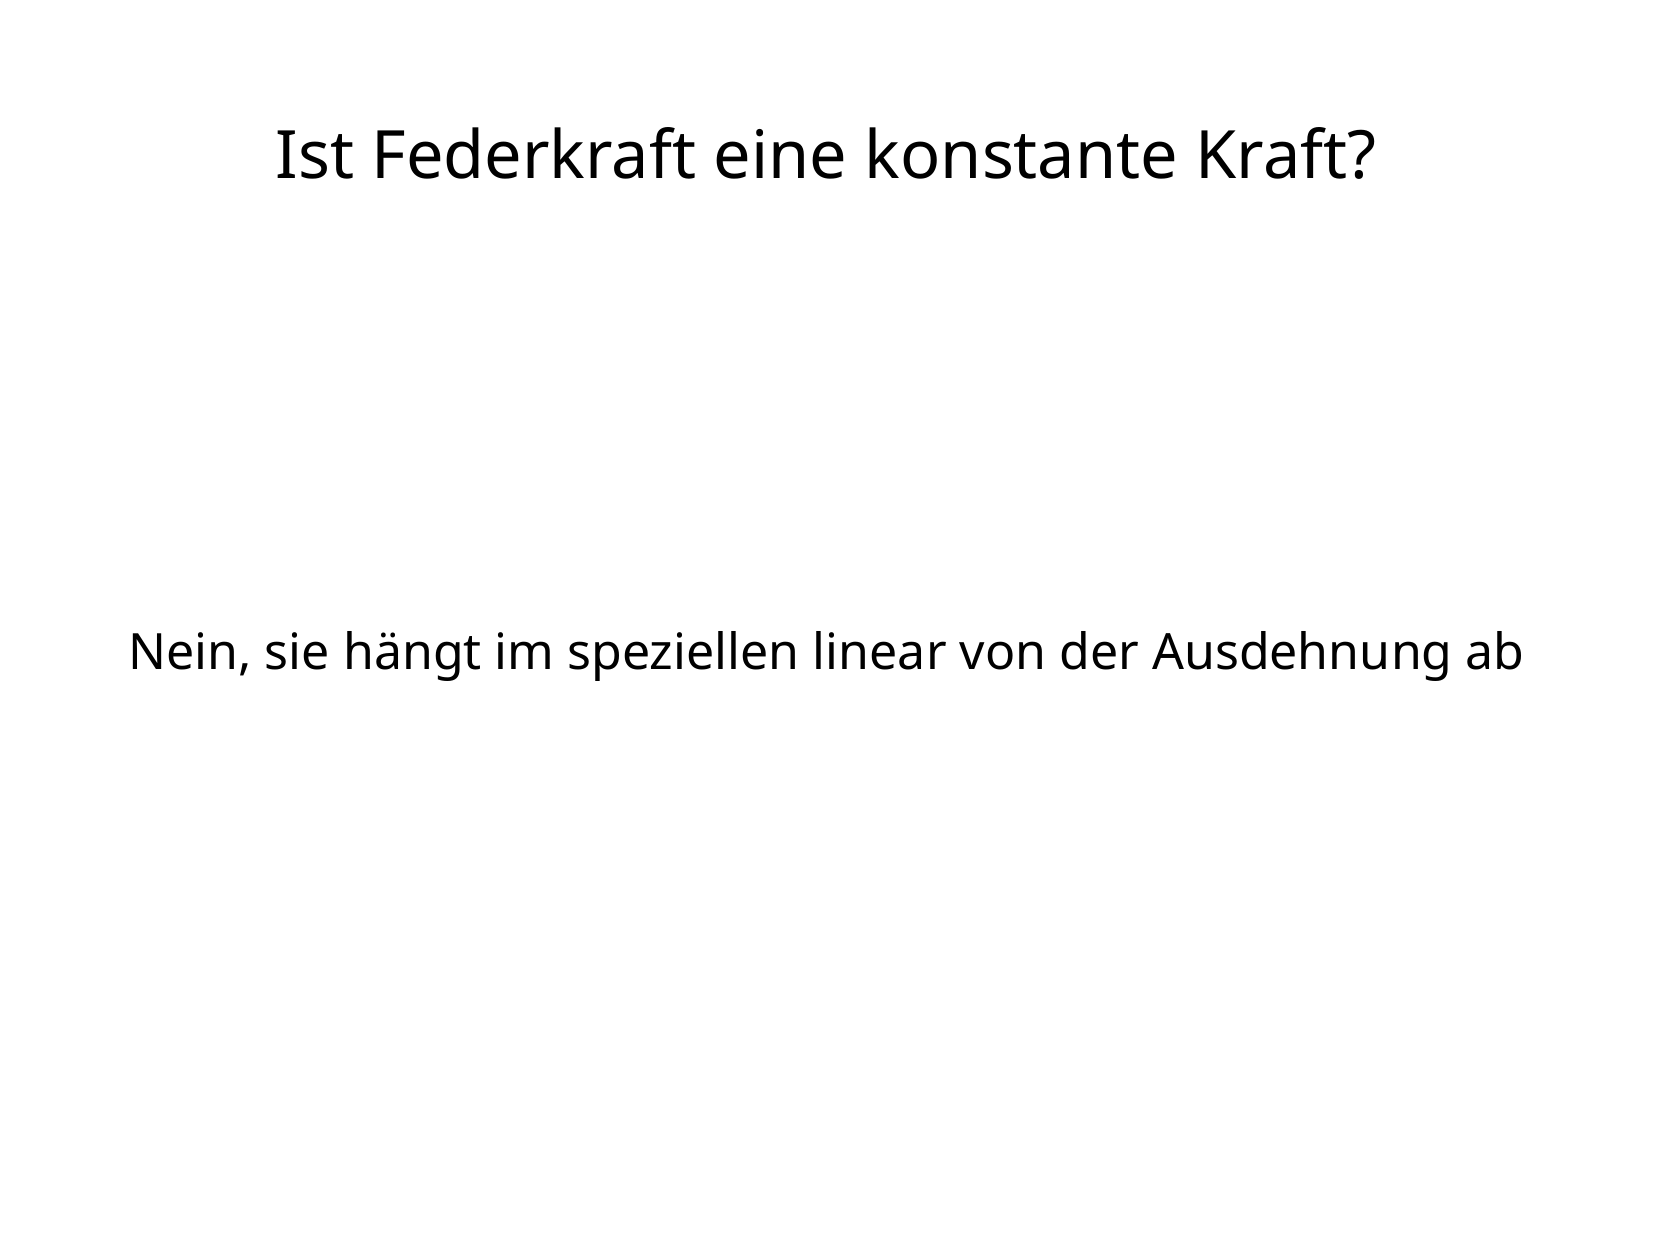

# Ist Federkraft eine konstante Kraft?
Nein, sie hängt im speziellen linear von der Ausdehnung ab